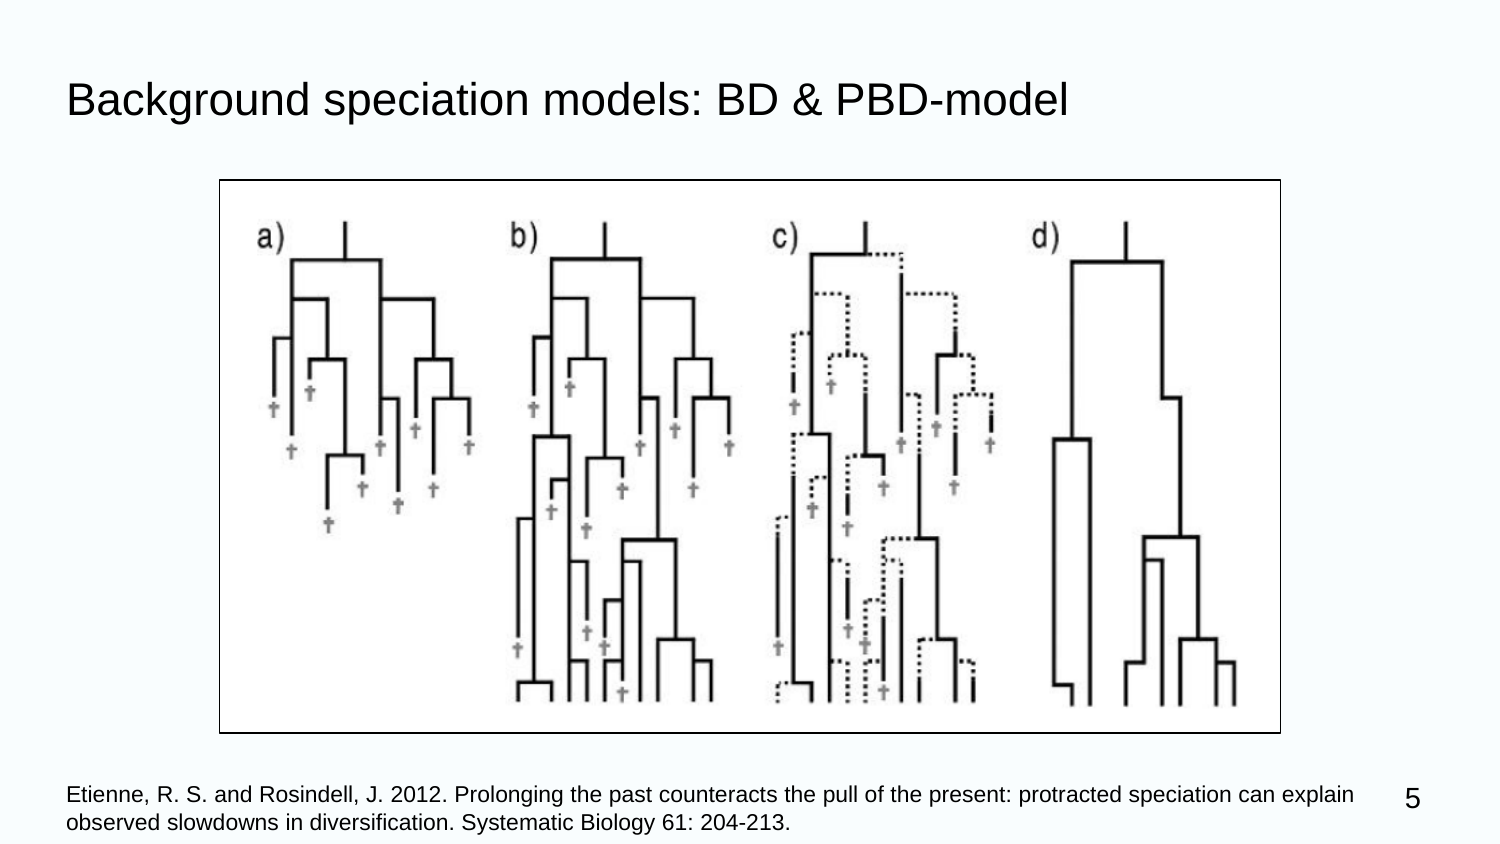

# Background speciation models: BD & PBD-model
Etienne, R. S. and Rosindell, J. 2012. Prolonging the past counteracts the pull of the present: protracted speciation can explain observed slowdowns in diversification. Systematic Biology 61: 204-213.